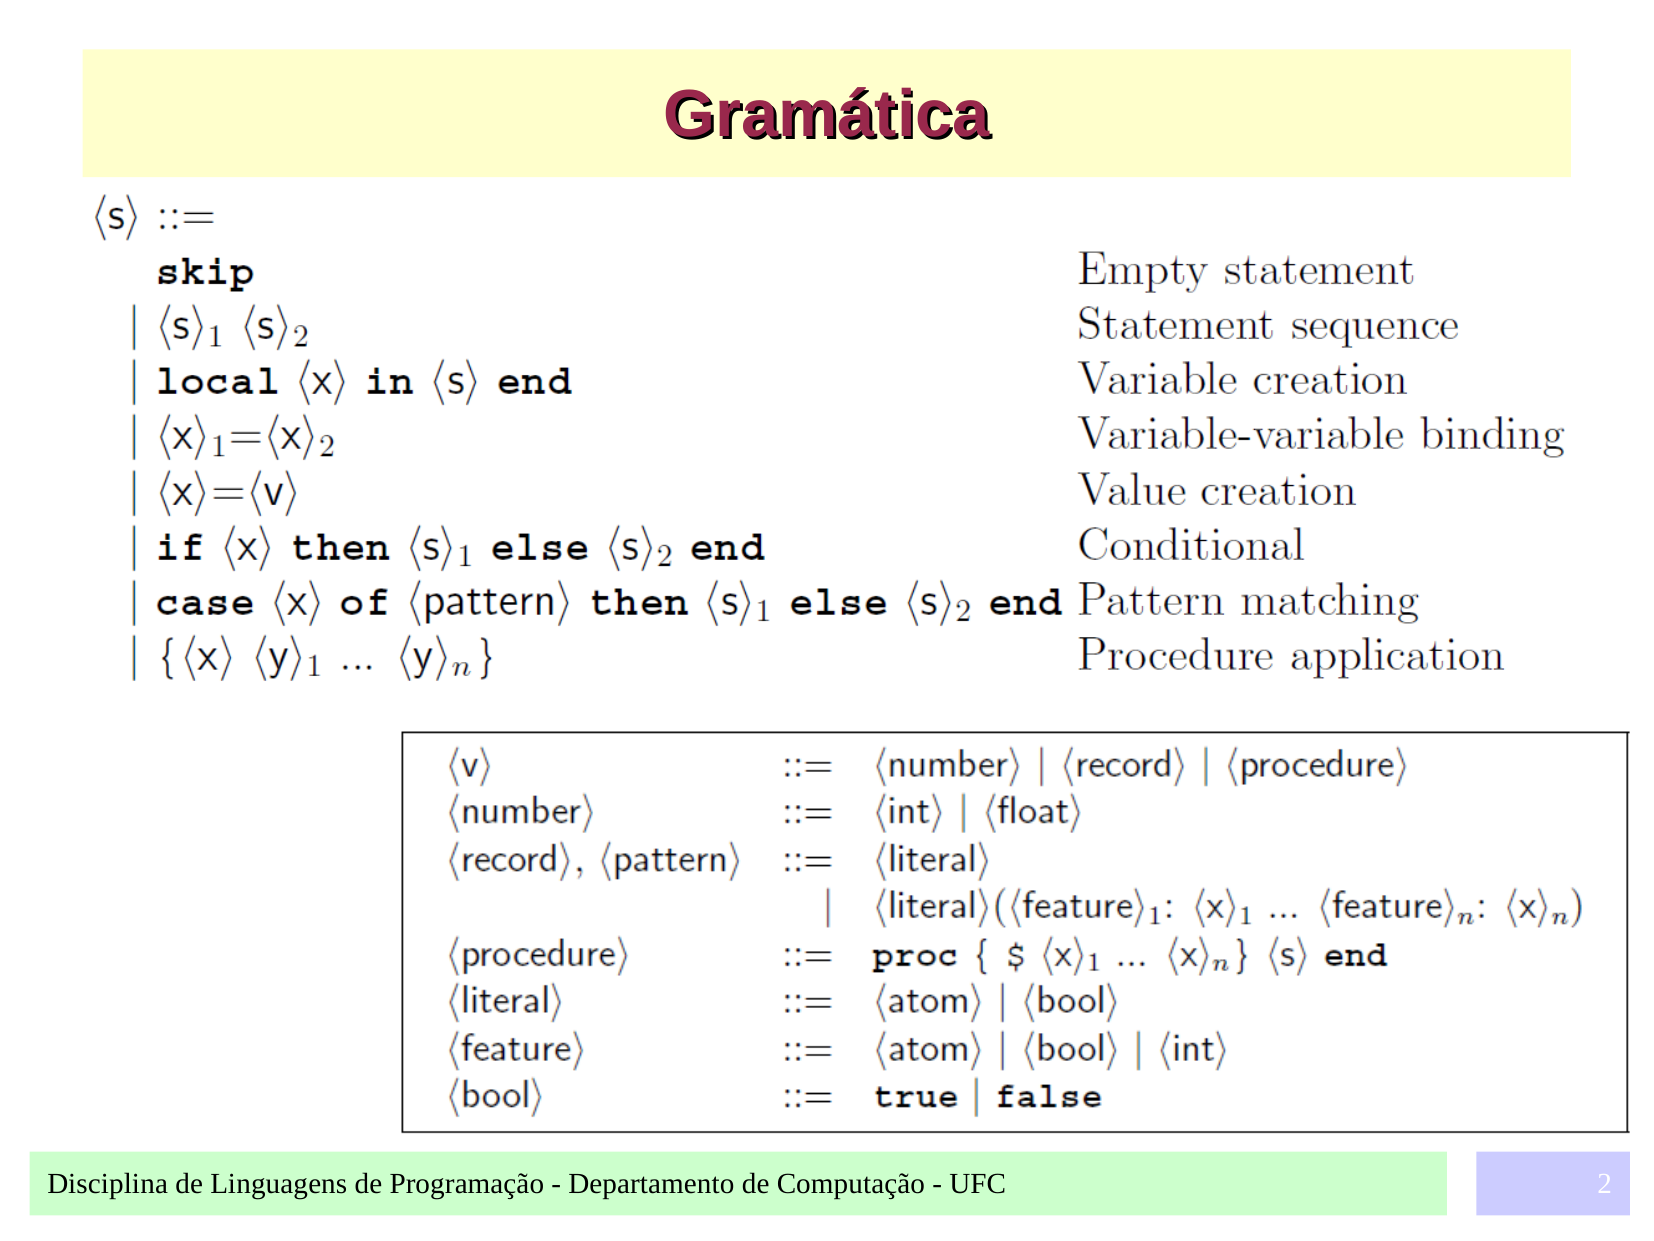

# Gramática
Disciplina de Linguagens de Programação - Departamento de Computação - UFC
2